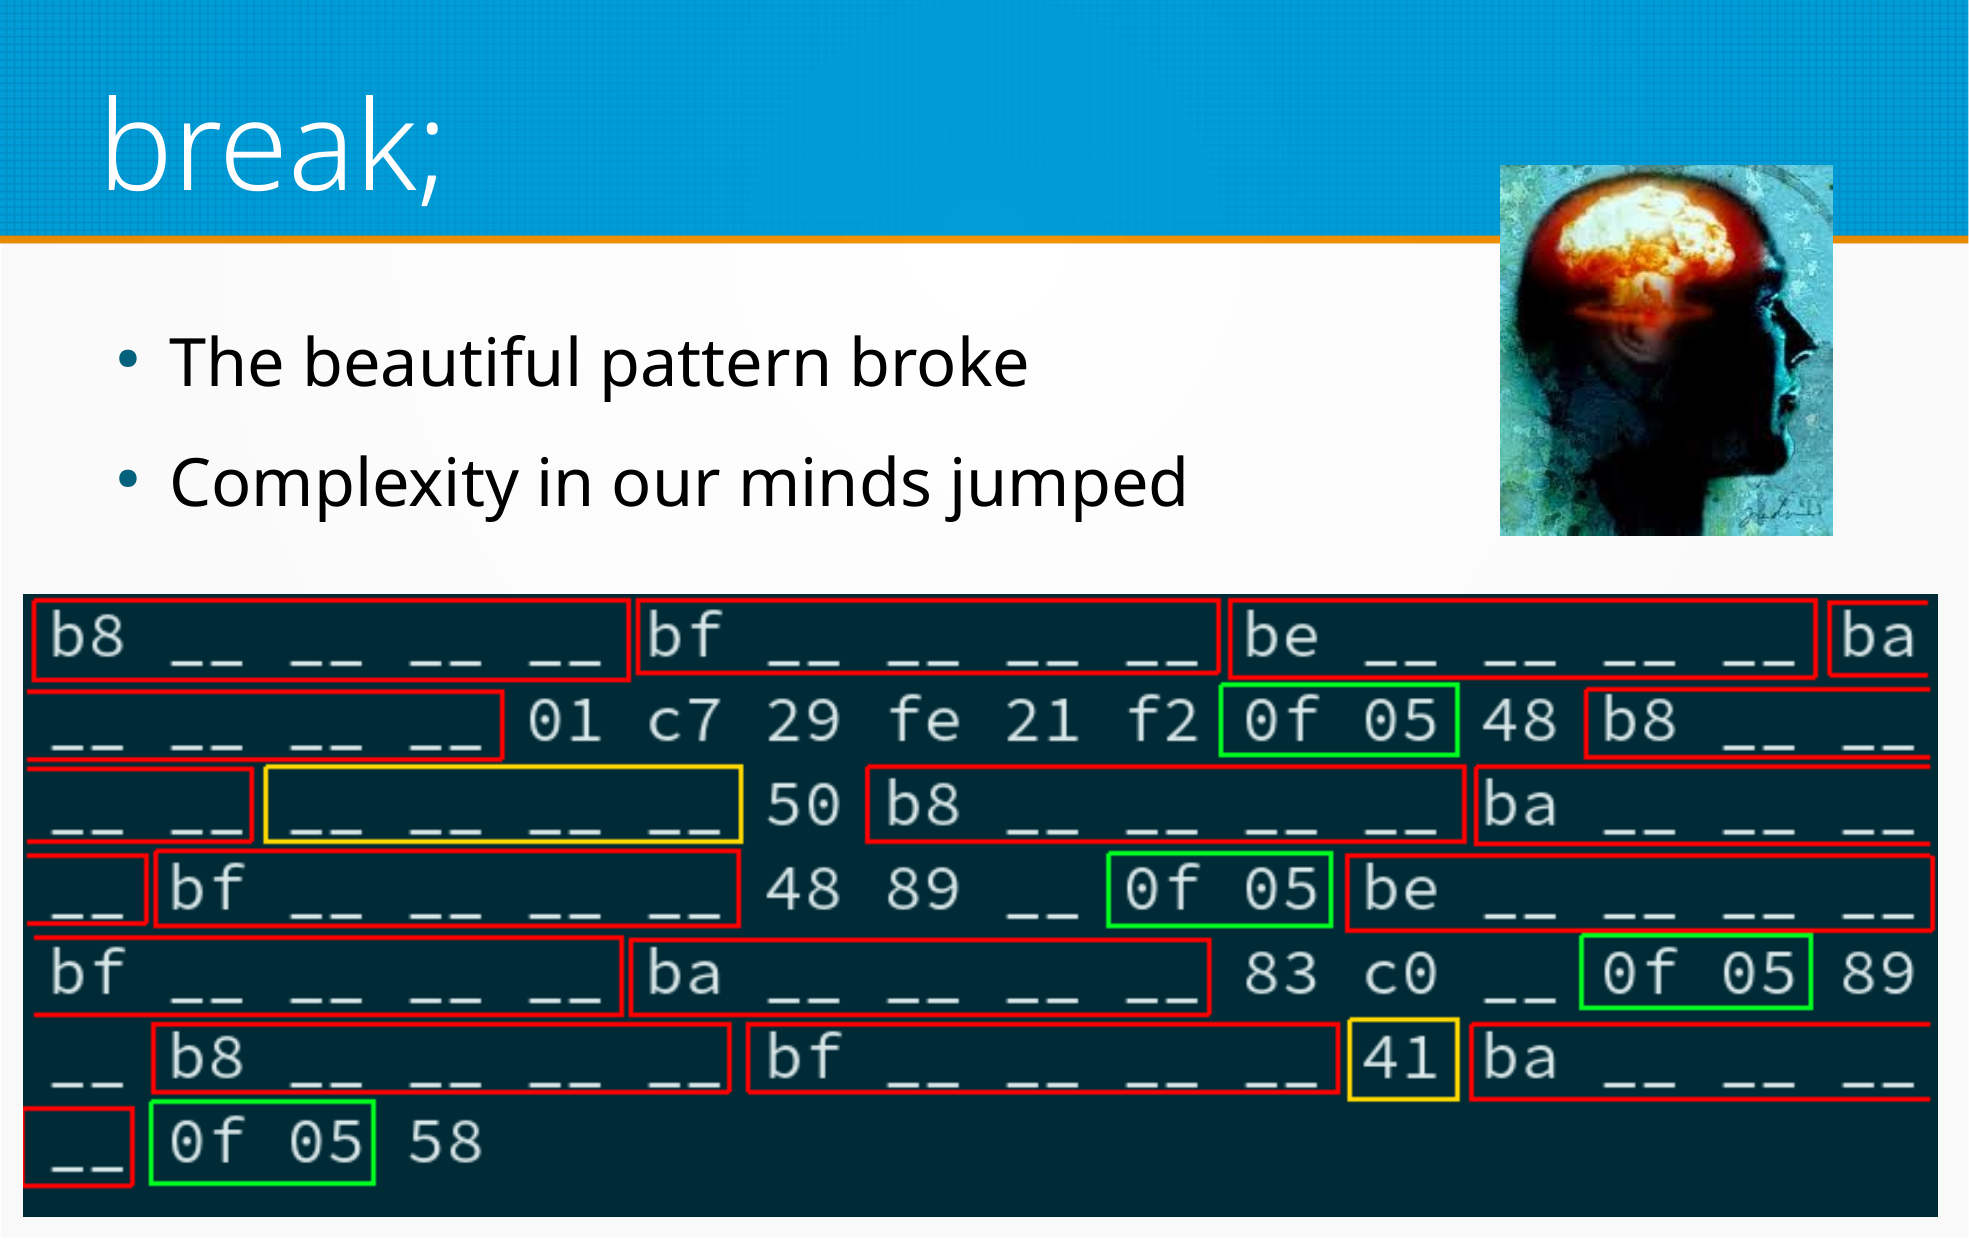

# break;
The beautiful pattern broke
Complexity in our minds jumped